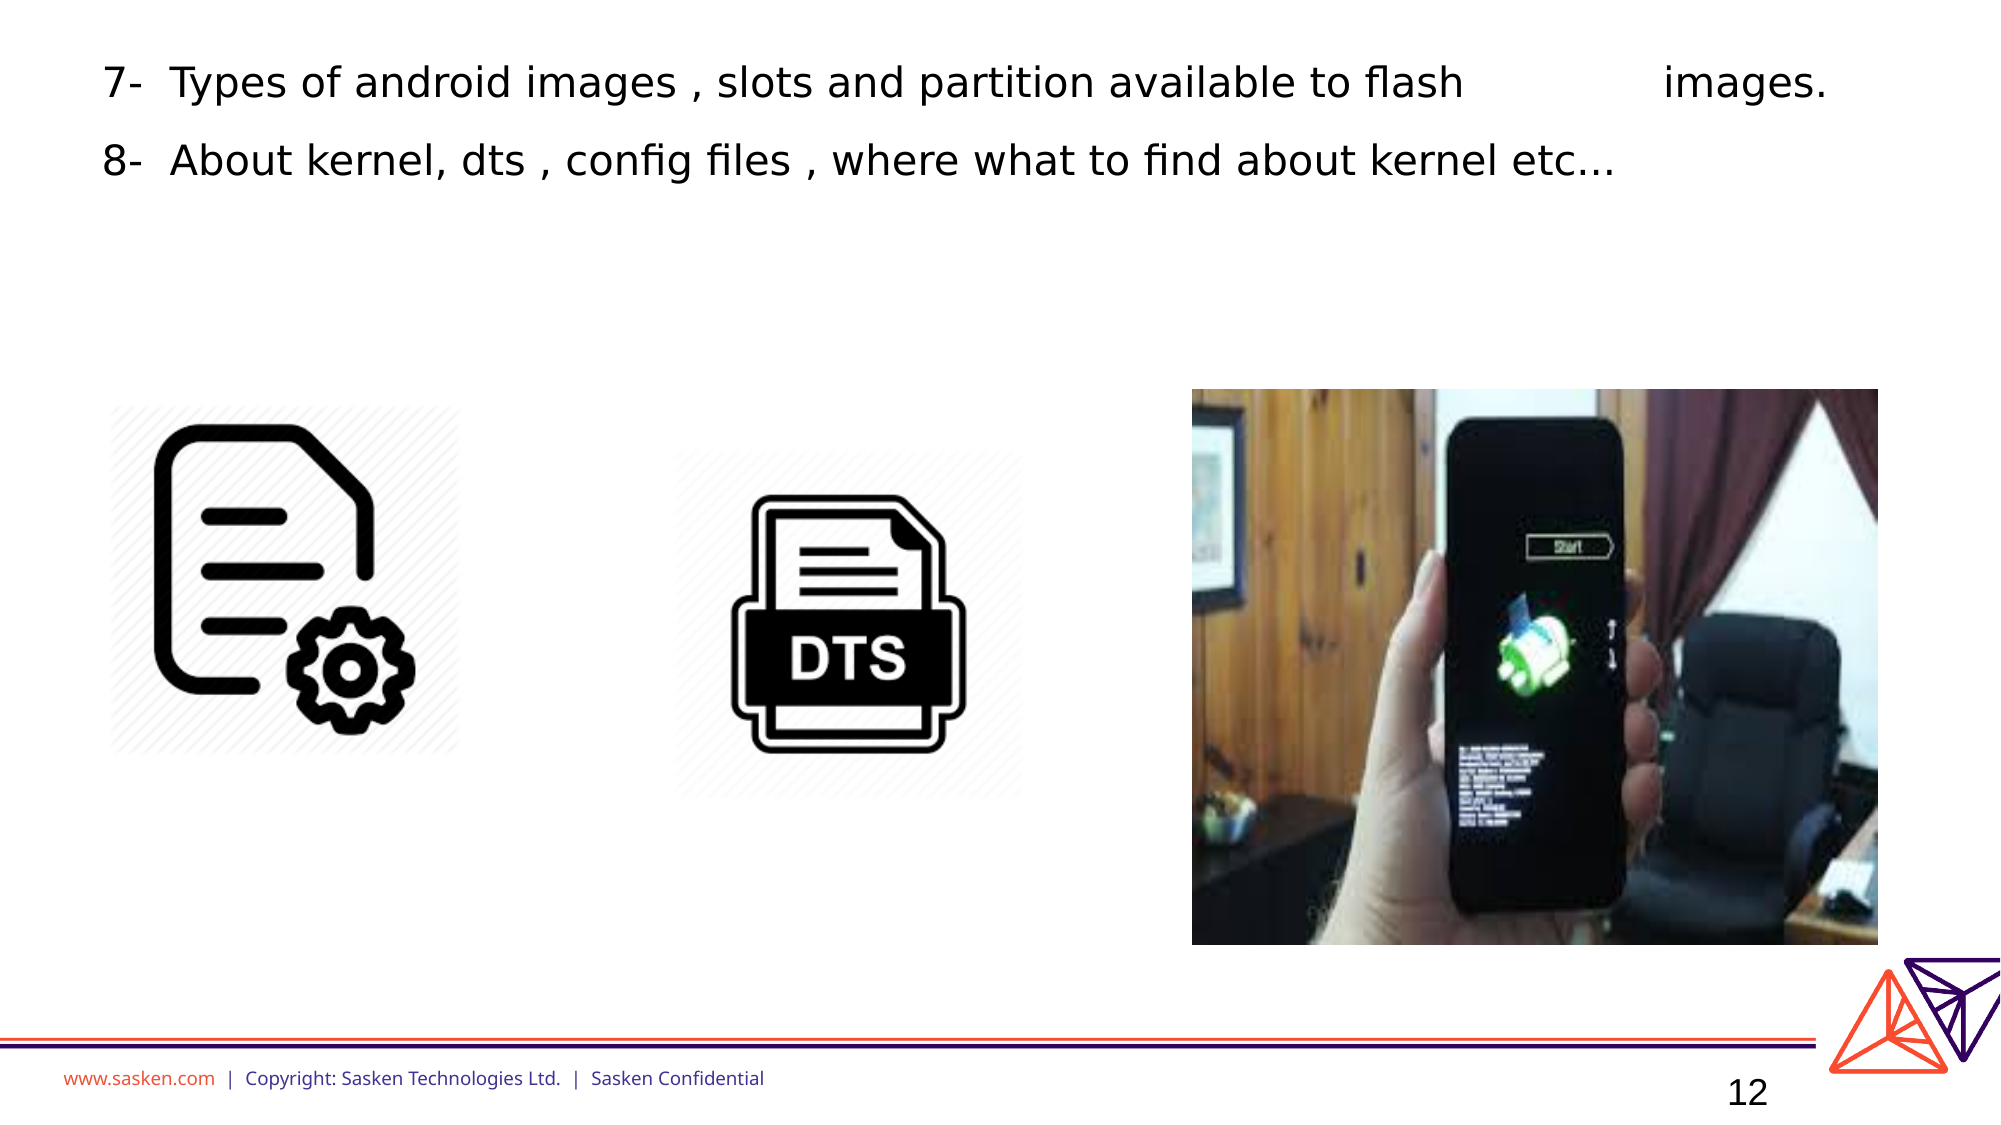

# 7- Types of android images , slots and partition available to flash images.
8- About kernel, dts , config files , where what to find about kernel etc...